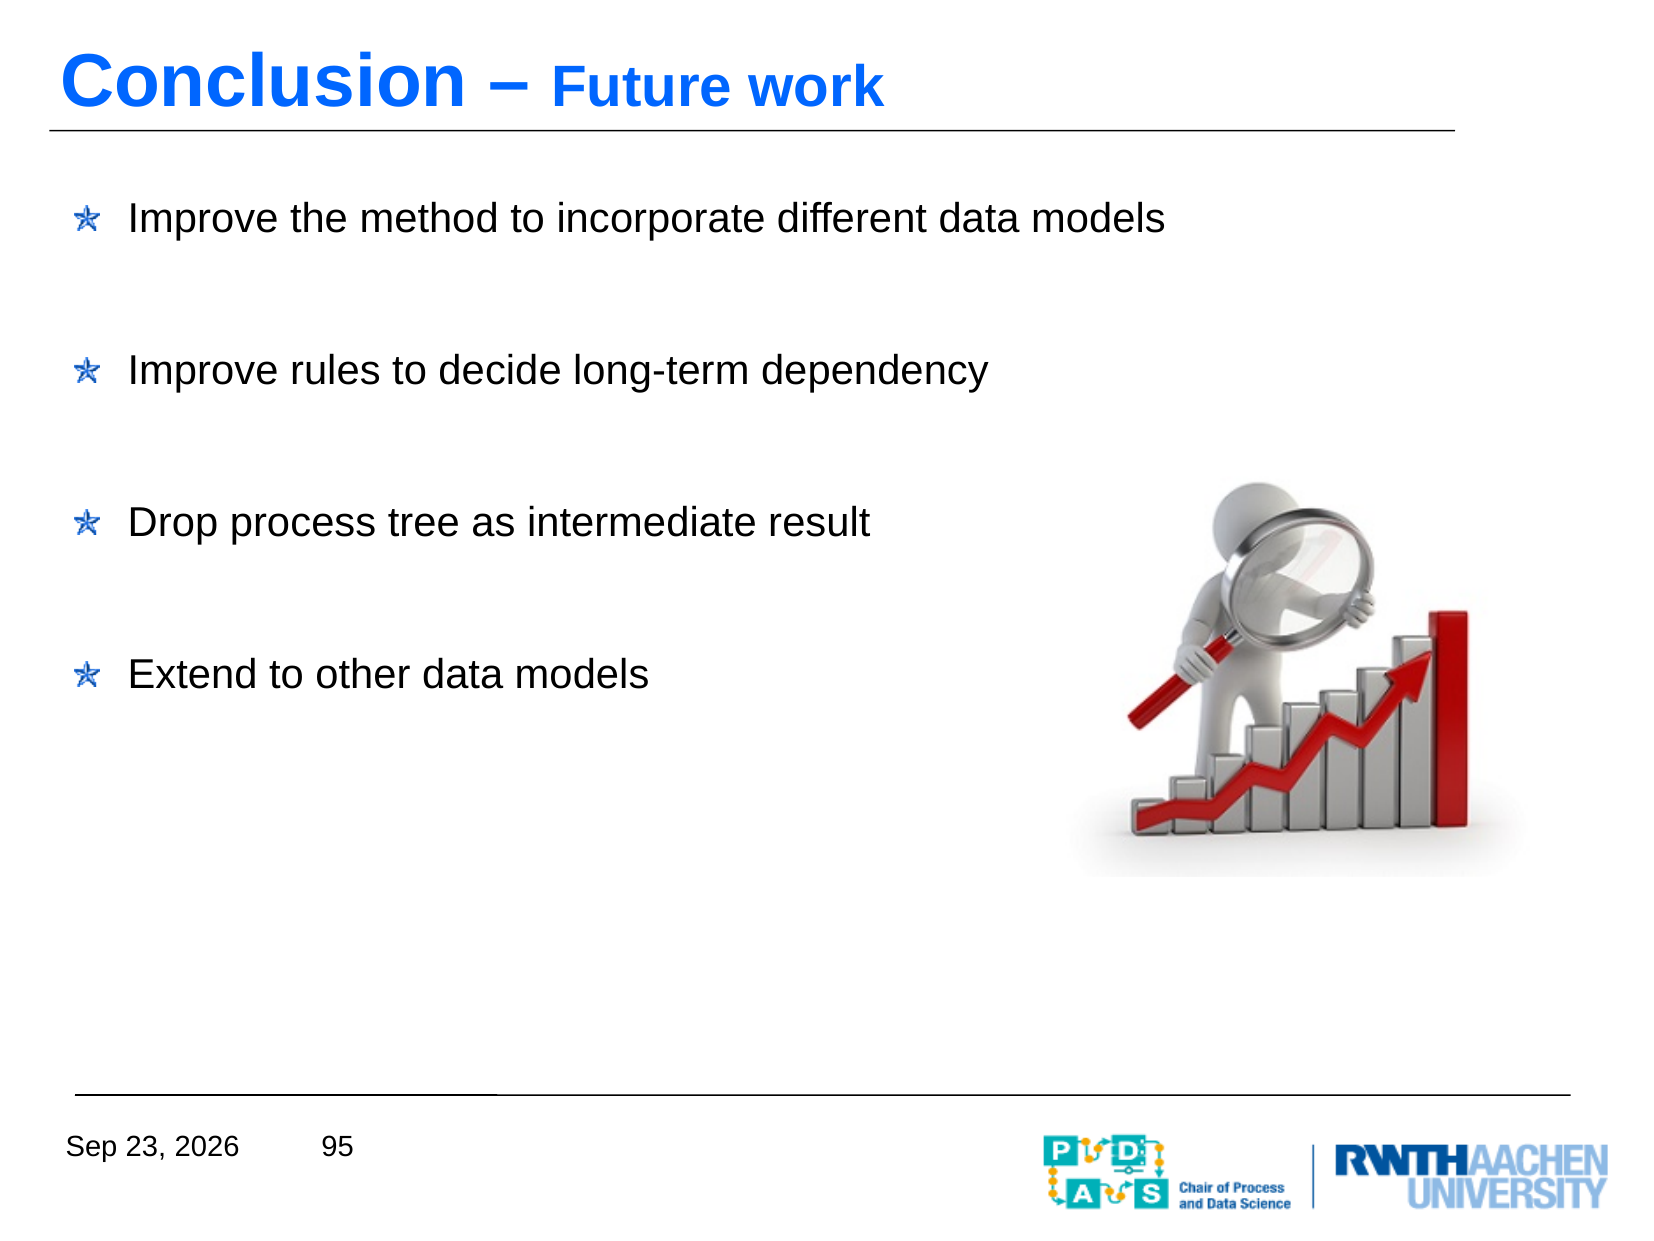

# Conclusion – Future work
Improve the method to incorporate different data models
Improve rules to decide long-term dependency
Drop process tree as intermediate result
Extend to other data models